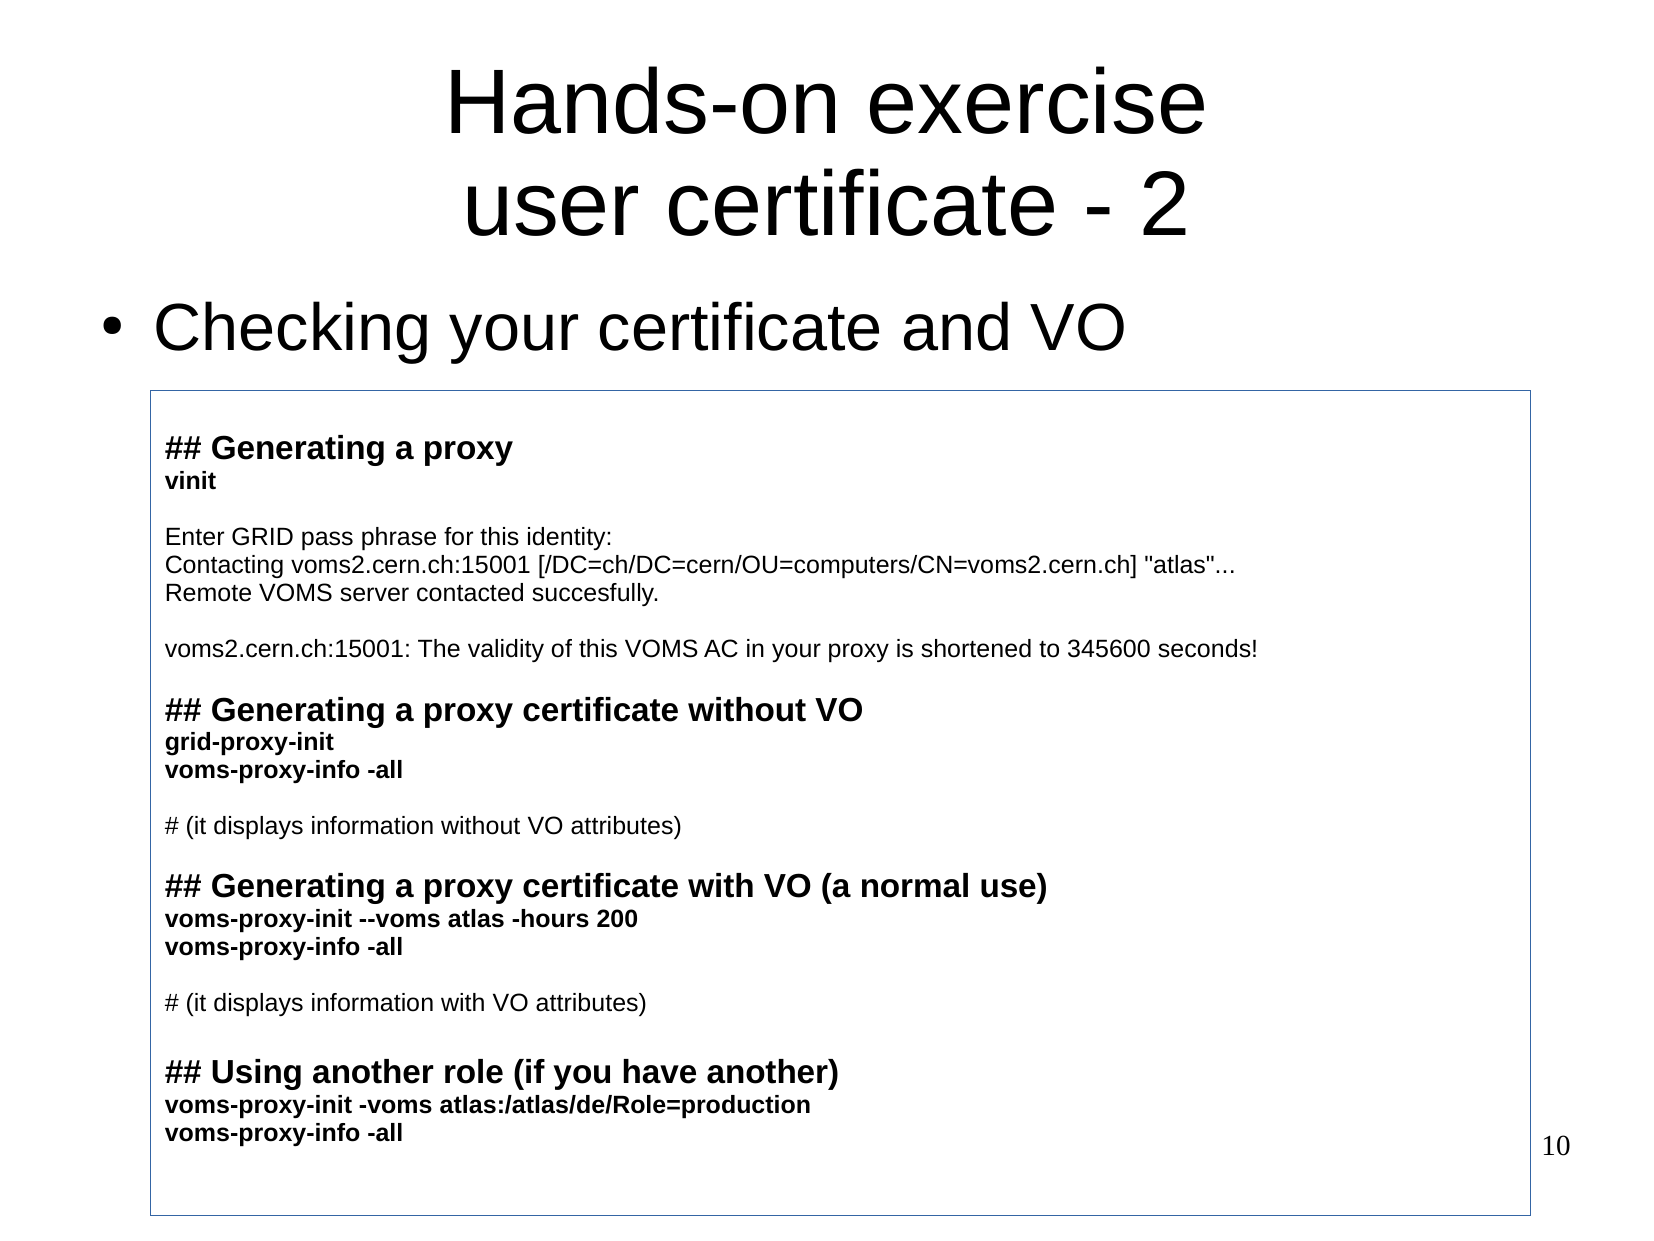

# Hands-on exercise user certificate - 2
Checking your certificate and VO
## Generating a proxy
vinit
Enter GRID pass phrase for this identity:
Contacting voms2.cern.ch:15001 [/DC=ch/DC=cern/OU=computers/CN=voms2.cern.ch] "atlas"...
Remote VOMS server contacted succesfully.
voms2.cern.ch:15001: The validity of this VOMS AC in your proxy is shortened to 345600 seconds!
## Generating a proxy certificate without VO
grid-proxy-init
voms-proxy-info -all
# (it displays information without VO attributes)
## Generating a proxy certificate with VO (a normal use)
voms-proxy-init --voms atlas -hours 200
voms-proxy-info -all
# (it displays information with VO attributes)
## Using another role (if you have another)
voms-proxy-init -voms atlas:/atlas/de/Role=production
voms-proxy-info -all
ATLAS-D Physics Meeting 2017
10